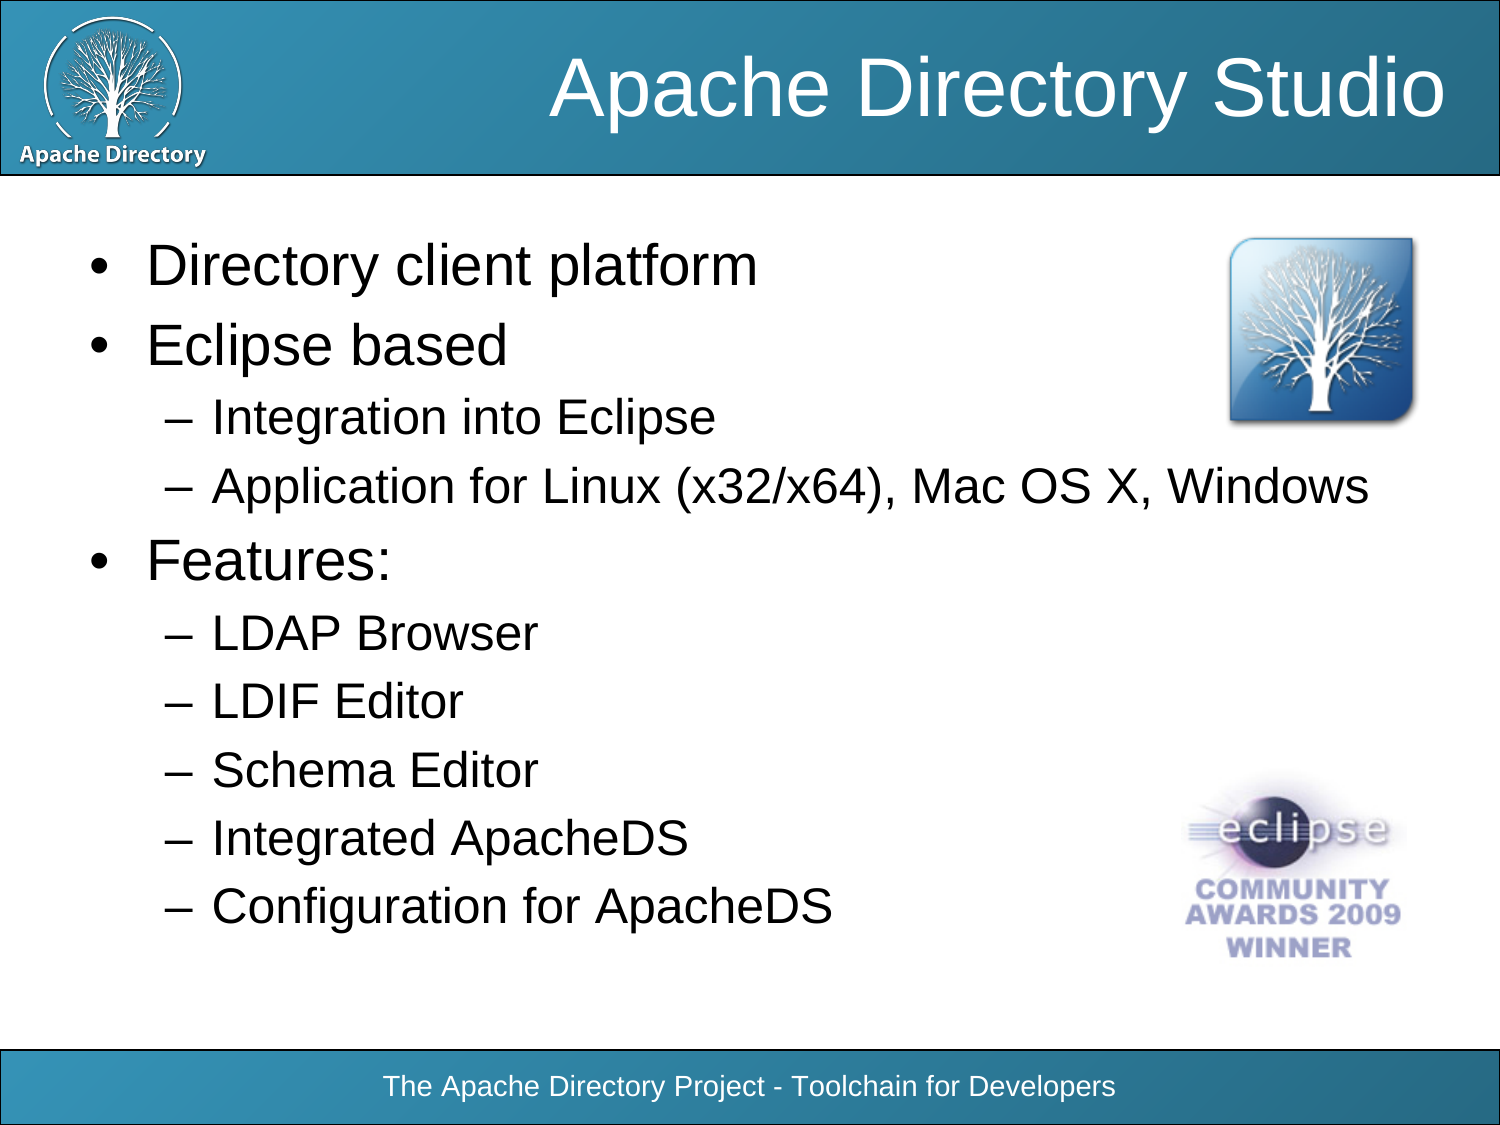

# Apache Directory Studio
Directory client platform
Eclipse based
Integration into Eclipse
Application for Linux (x32/x64), Mac OS X, Windows
Features:
LDAP Browser
LDIF Editor
Schema Editor
Integrated ApacheDS
Configuration for ApacheDS